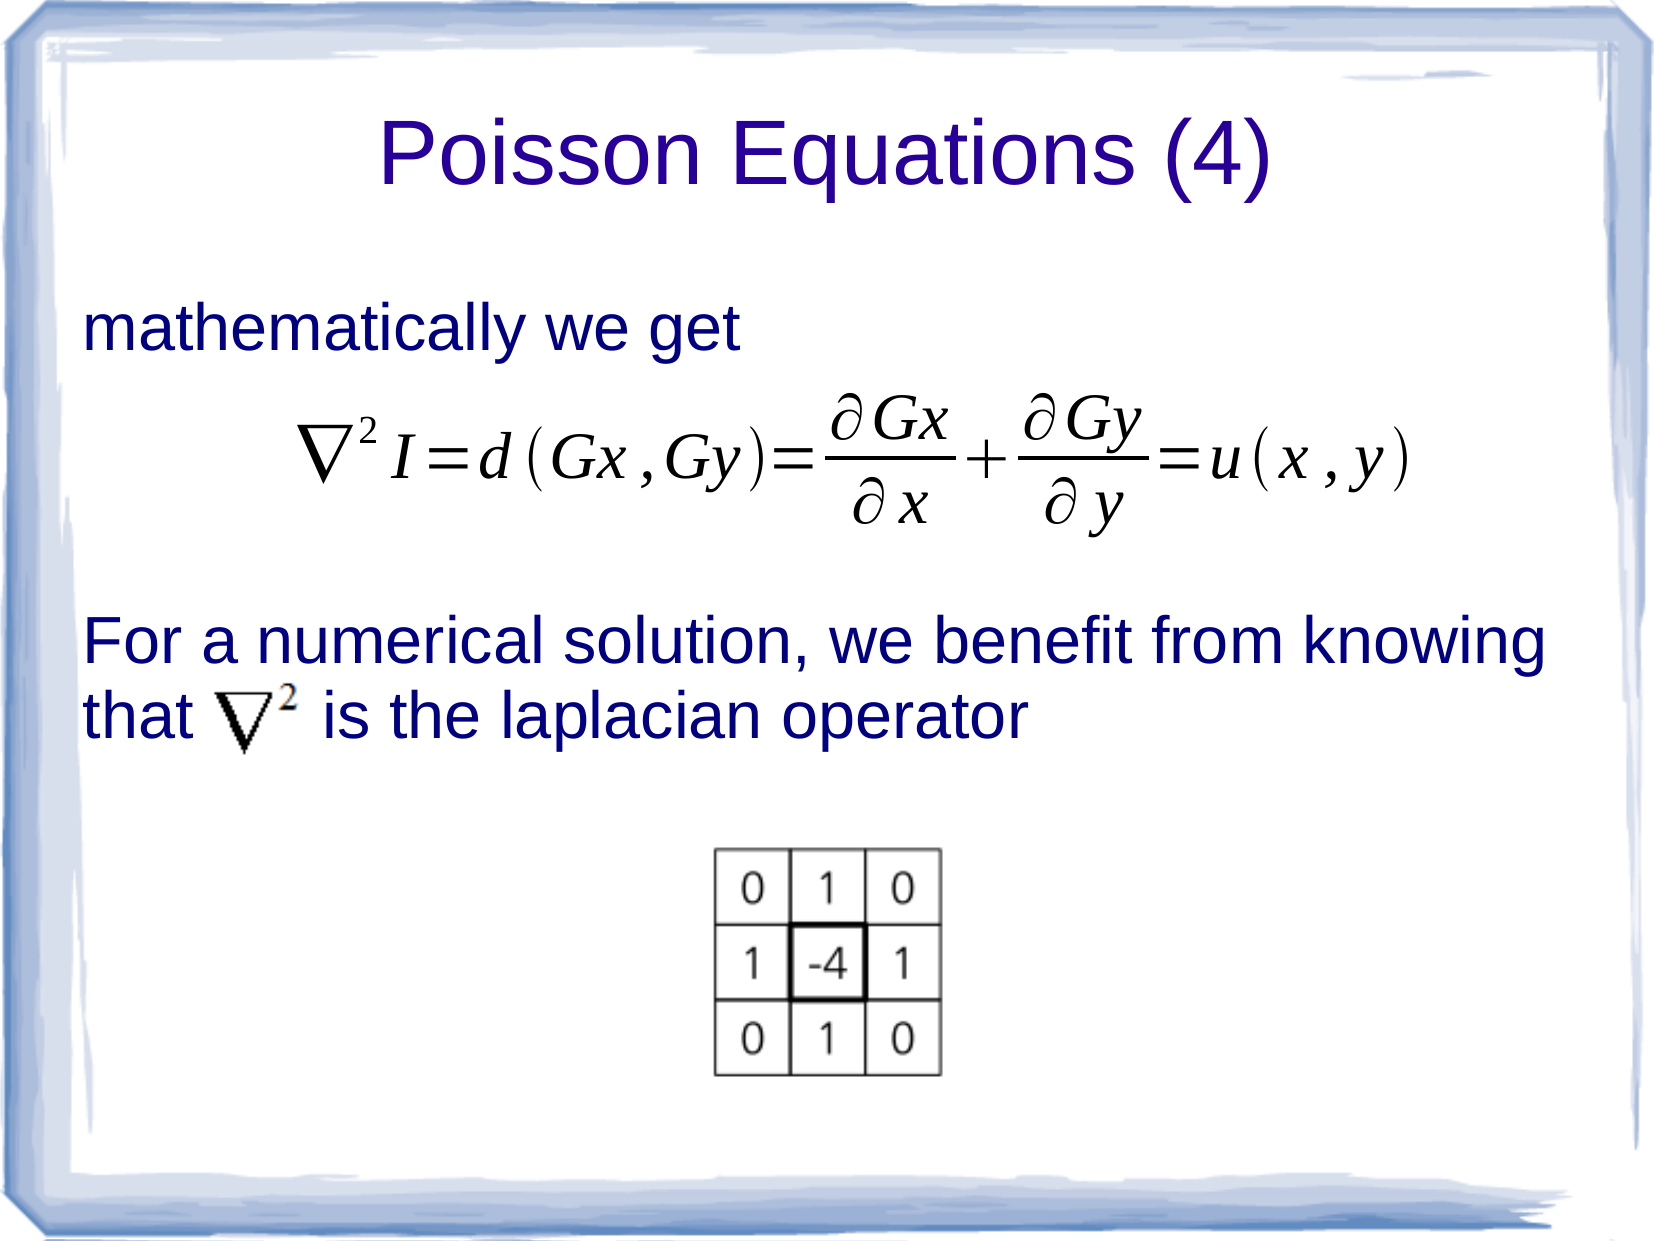

# Poisson Equations (4)
mathematically we get
For a numerical solution, we benefit from knowing that is the laplacian operator